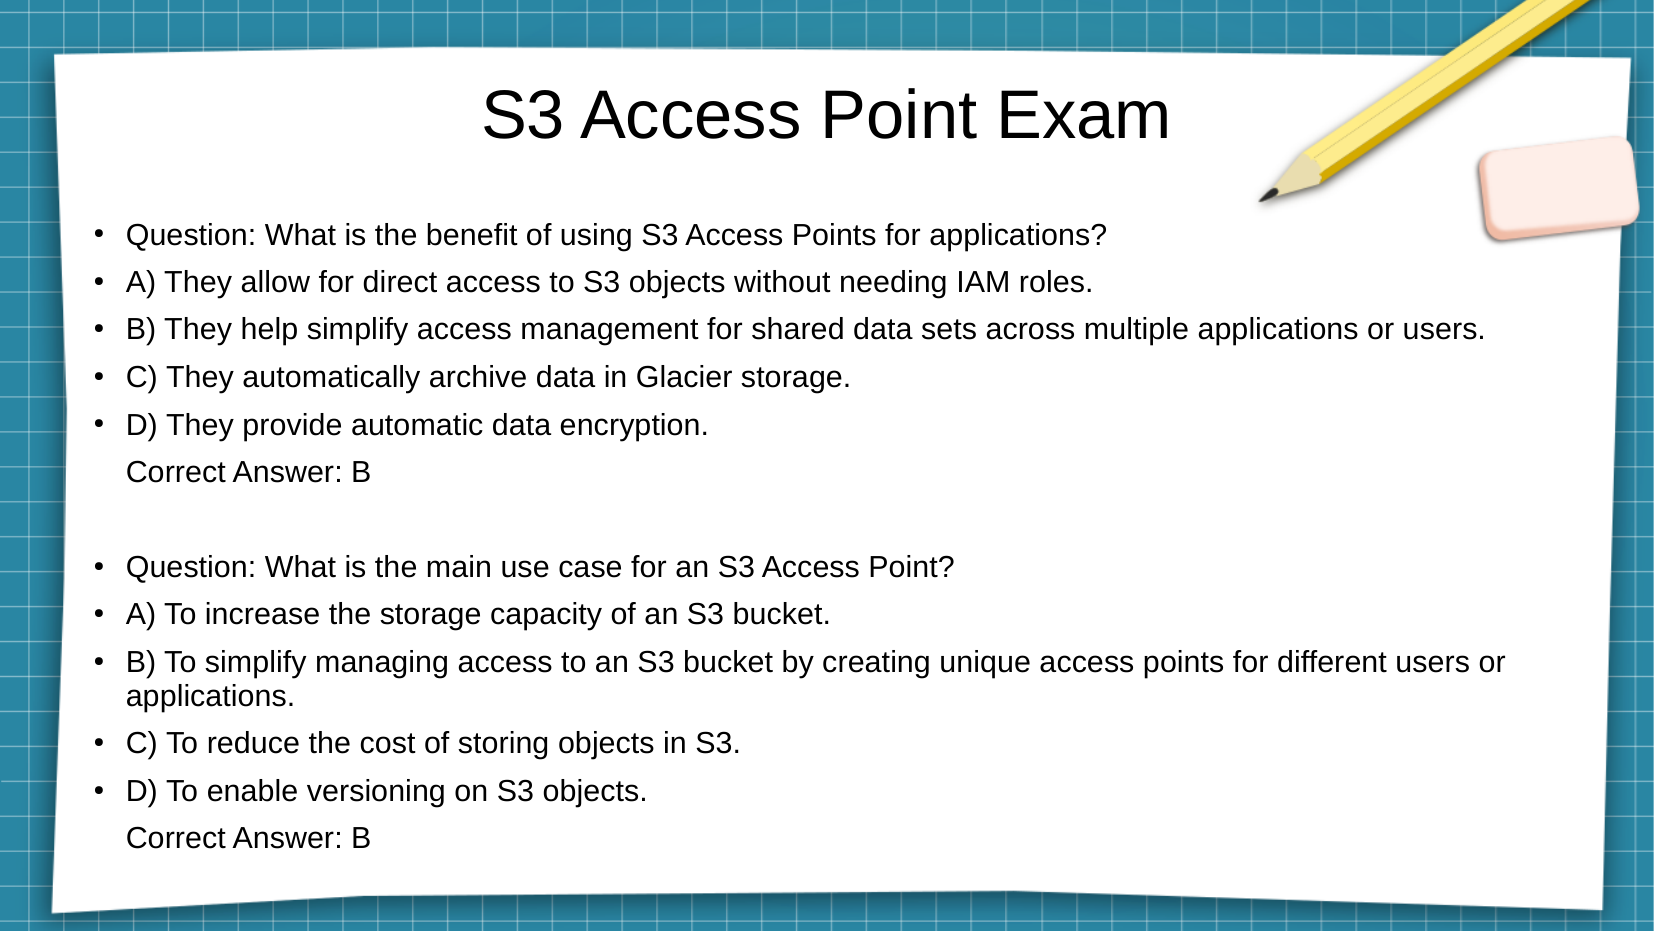

# S3 Access Point Exam
Question: What is the benefit of using S3 Access Points for applications?
A) They allow for direct access to S3 objects without needing IAM roles.
B) They help simplify access management for shared data sets across multiple applications or users.
C) They automatically archive data in Glacier storage.
D) They provide automatic data encryption.
Correct Answer: B
Question: What is the main use case for an S3 Access Point?
A) To increase the storage capacity of an S3 bucket.
B) To simplify managing access to an S3 bucket by creating unique access points for different users or applications.
C) To reduce the cost of storing objects in S3.
D) To enable versioning on S3 objects.
Correct Answer: B